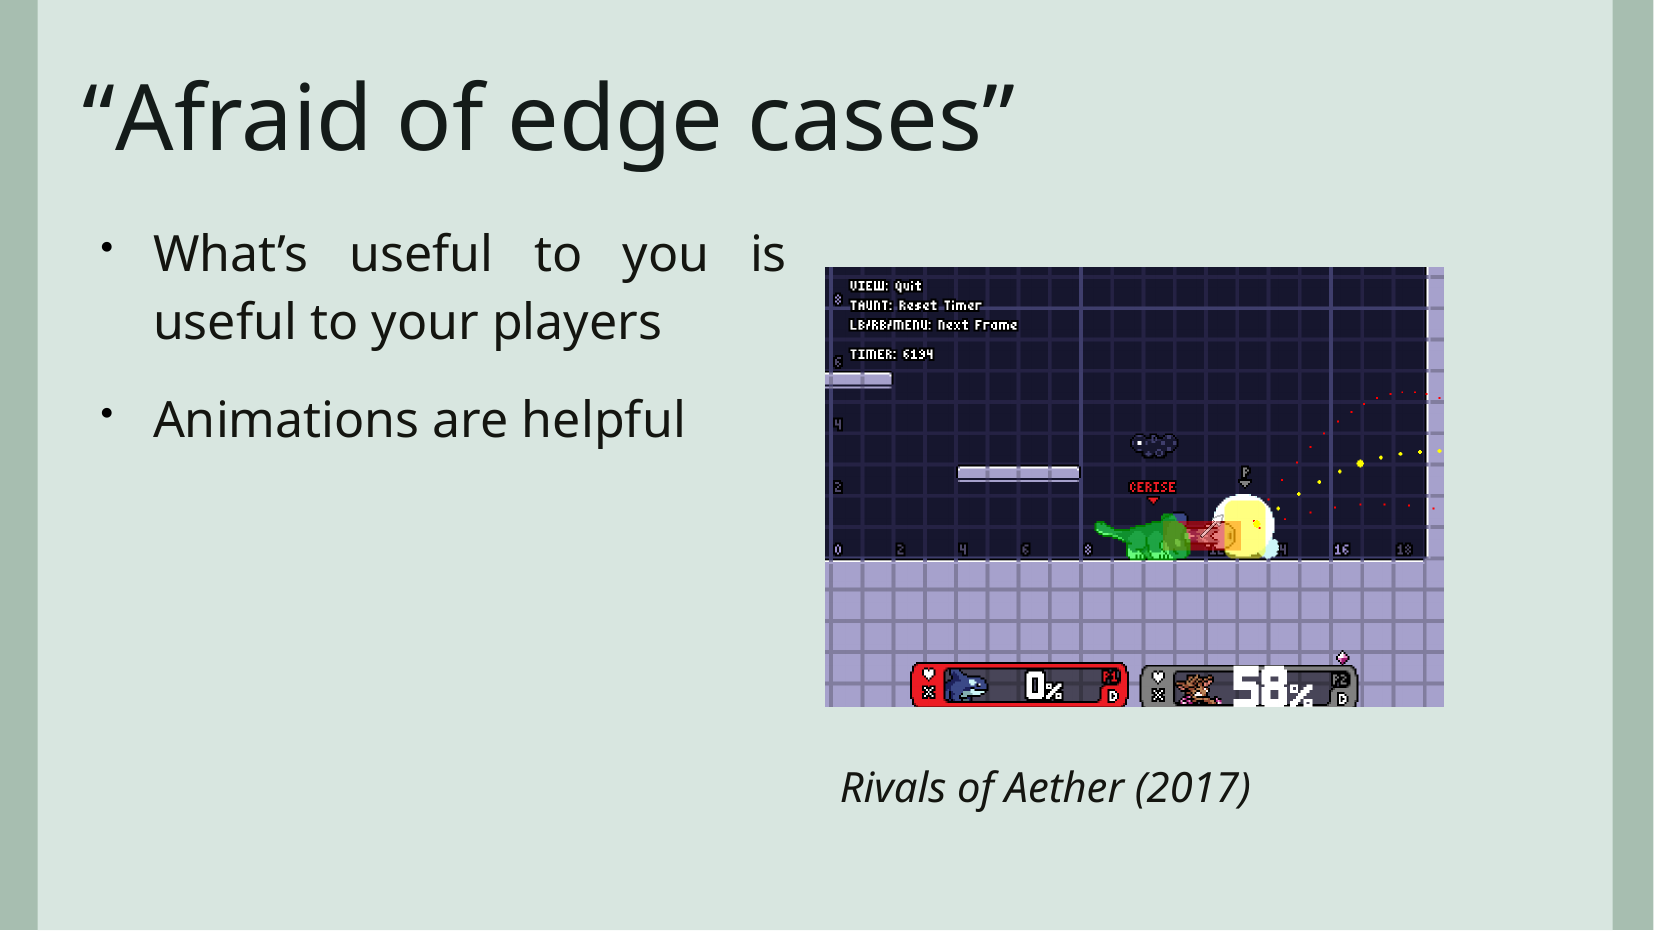

# “Afraid of edge cases”
What’s useful to you is useful to your players
Animations are helpful
Rivals of Aether (2017)